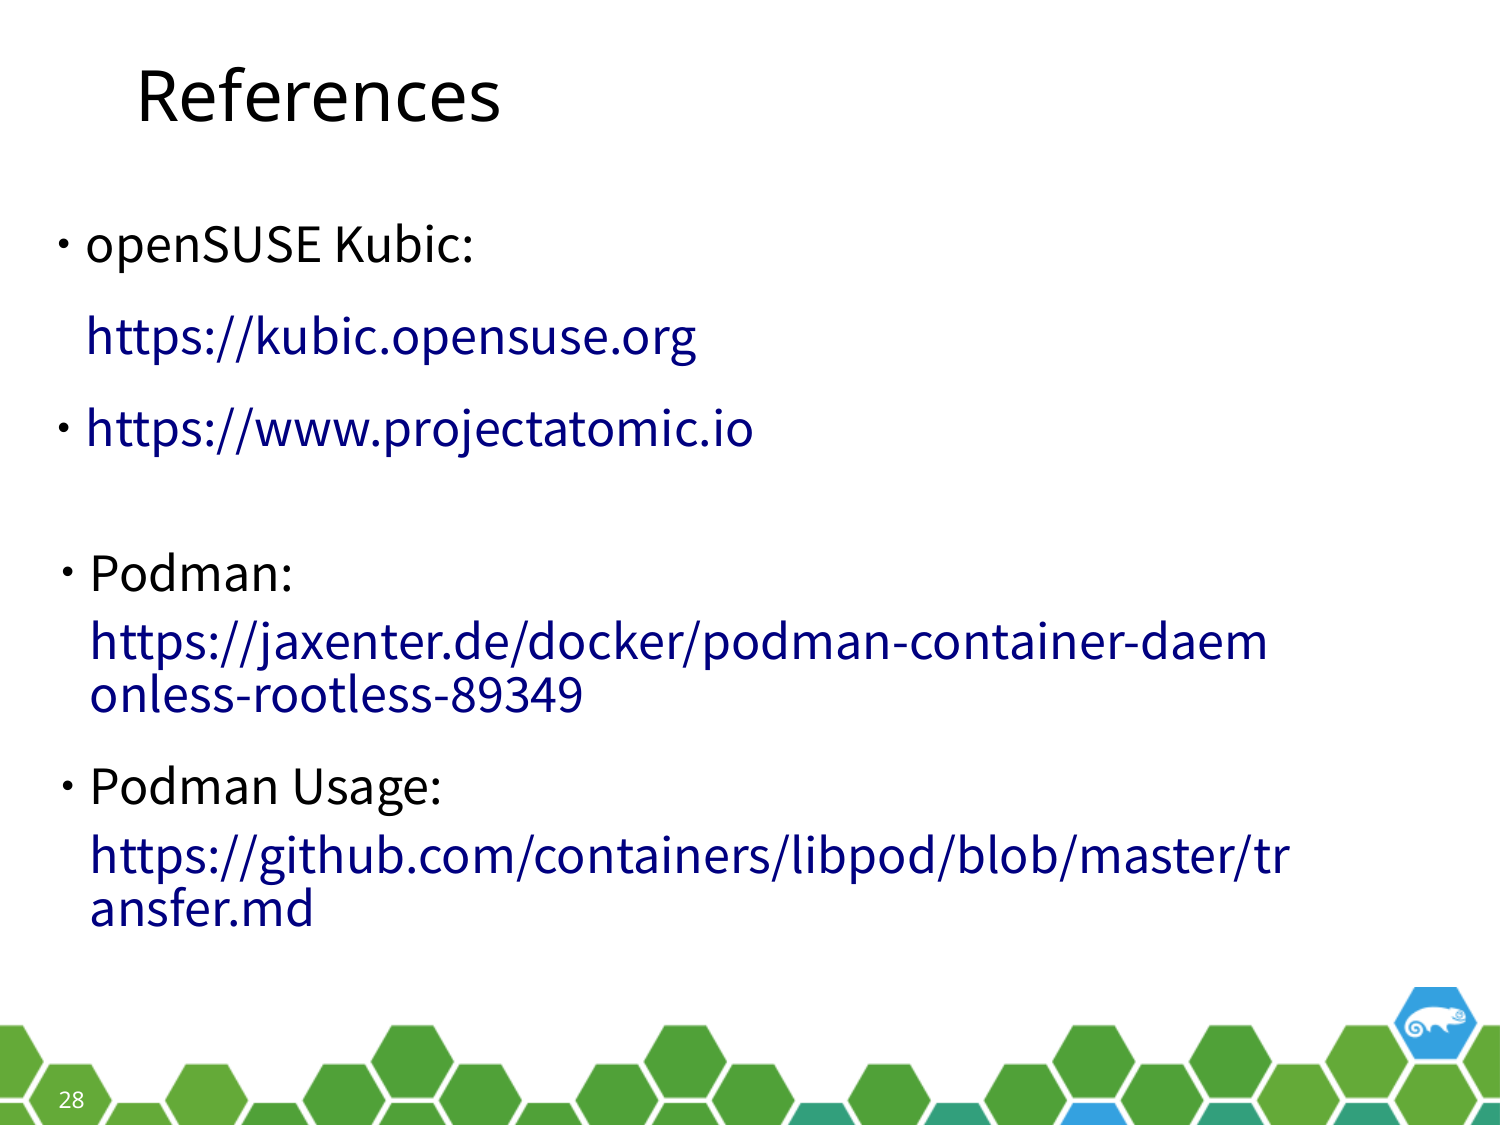

# References
openSUSE Kubic:
https://kubic.opensuse.org
https://www.projectatomic.io
Podman:https://jaxenter.de/docker/podman-container-daemonless-rootless-89349
Podman Usage: https://github.com/containers/libpod/blob/master/transfer.md